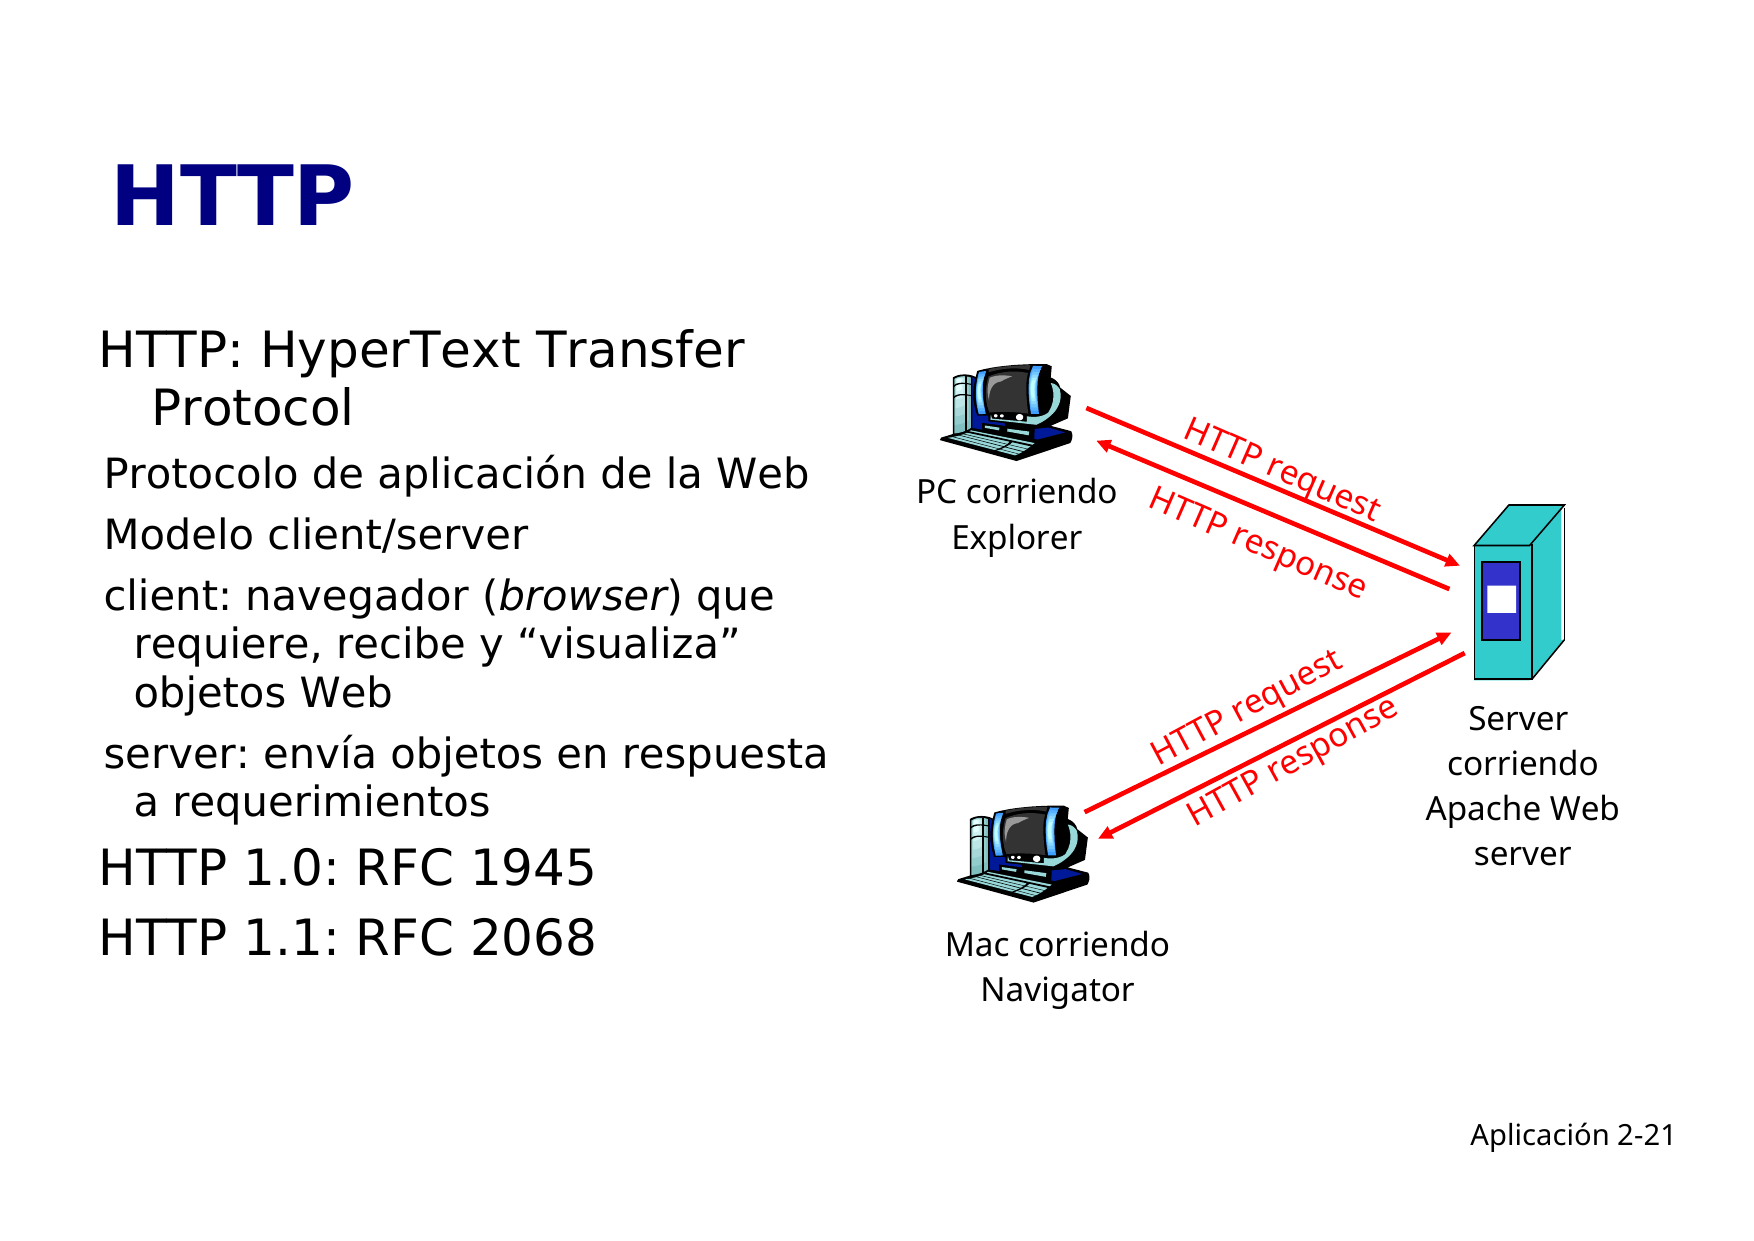

# HTTP
HTTP: HyperText Transfer Protocol
Protocolo de aplicación de la Web
Modelo client/server
client: navegador (browser) que requiere, recibe y “visualiza” objetos Web
server: envía objetos en respuesta a requerimientos
HTTP 1.0: RFC 1945
HTTP 1.1: RFC 2068
HTTP request
PC corriendo
Explorer
HTTP response
HTTP request
Server
corriendo
Apache Web
server
HTTP response
Mac corriendo
Navigator